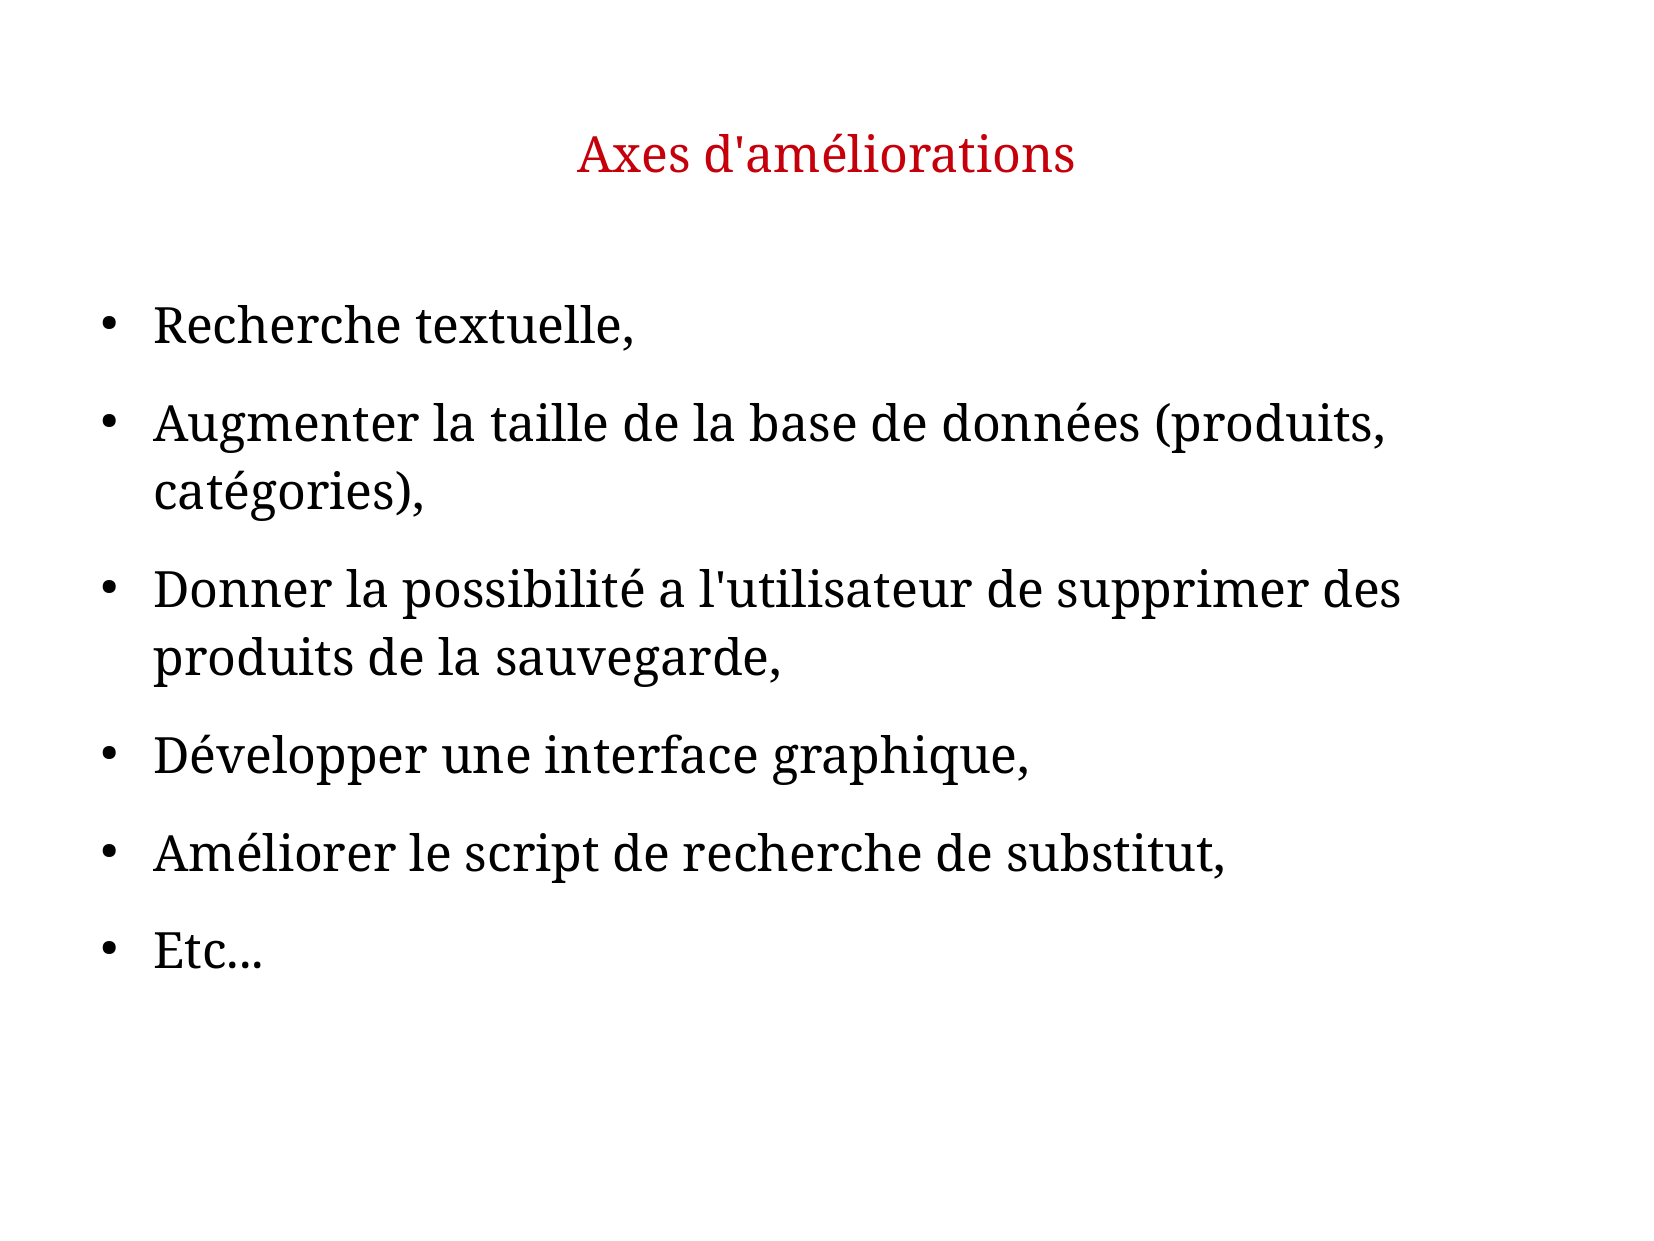

# Axes d'améliorations
Recherche textuelle,
Augmenter la taille de la base de données (produits, catégories),
Donner la possibilité a l'utilisateur de supprimer des produits de la sauvegarde,
Développer une interface graphique,
Améliorer le script de recherche de substitut,
Etc...